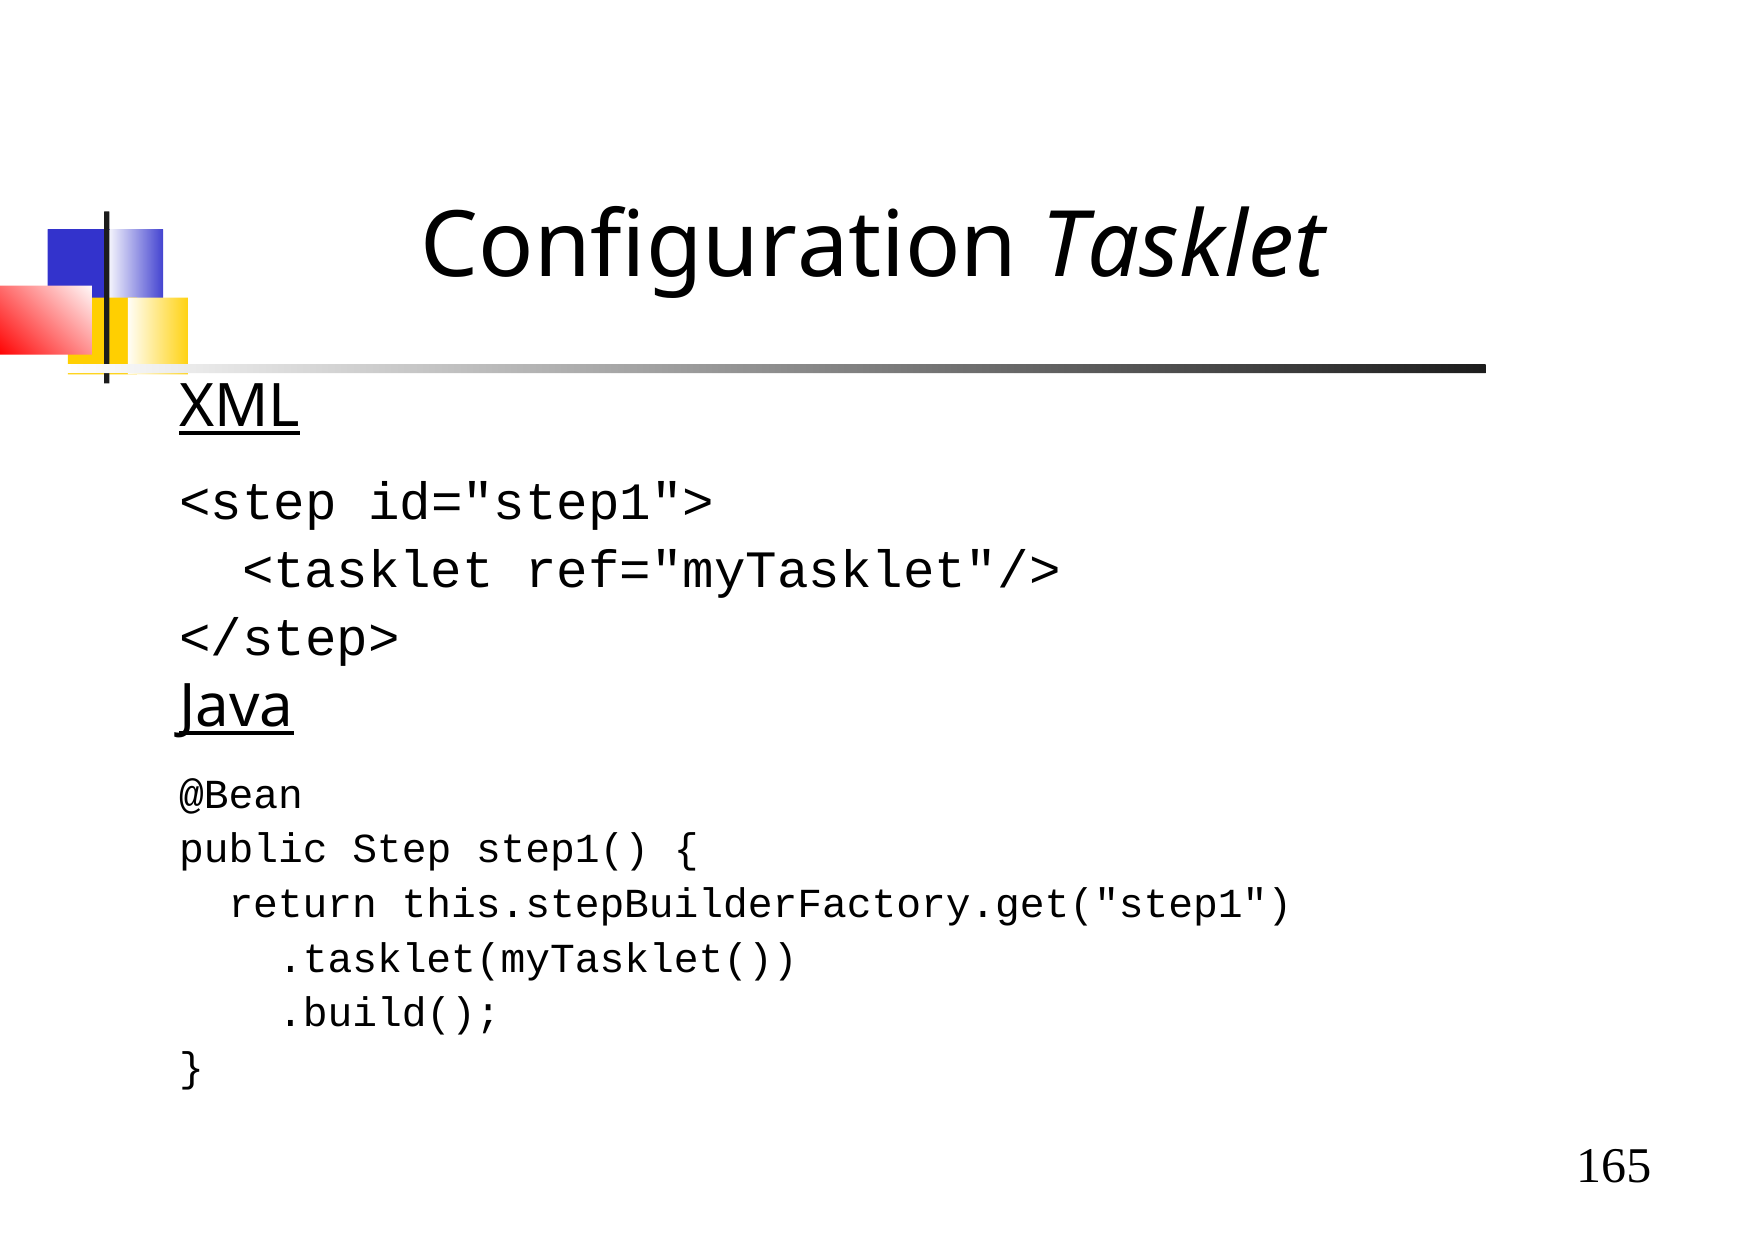

# Configuration Tasklet
XML
<step id="step1">
 <tasklet ref="myTasklet"/>
</step>
Java
@Bean
public Step step1() {
 return this.stepBuilderFactory.get("step1")
 .tasklet(myTasklet())
 .build();
}